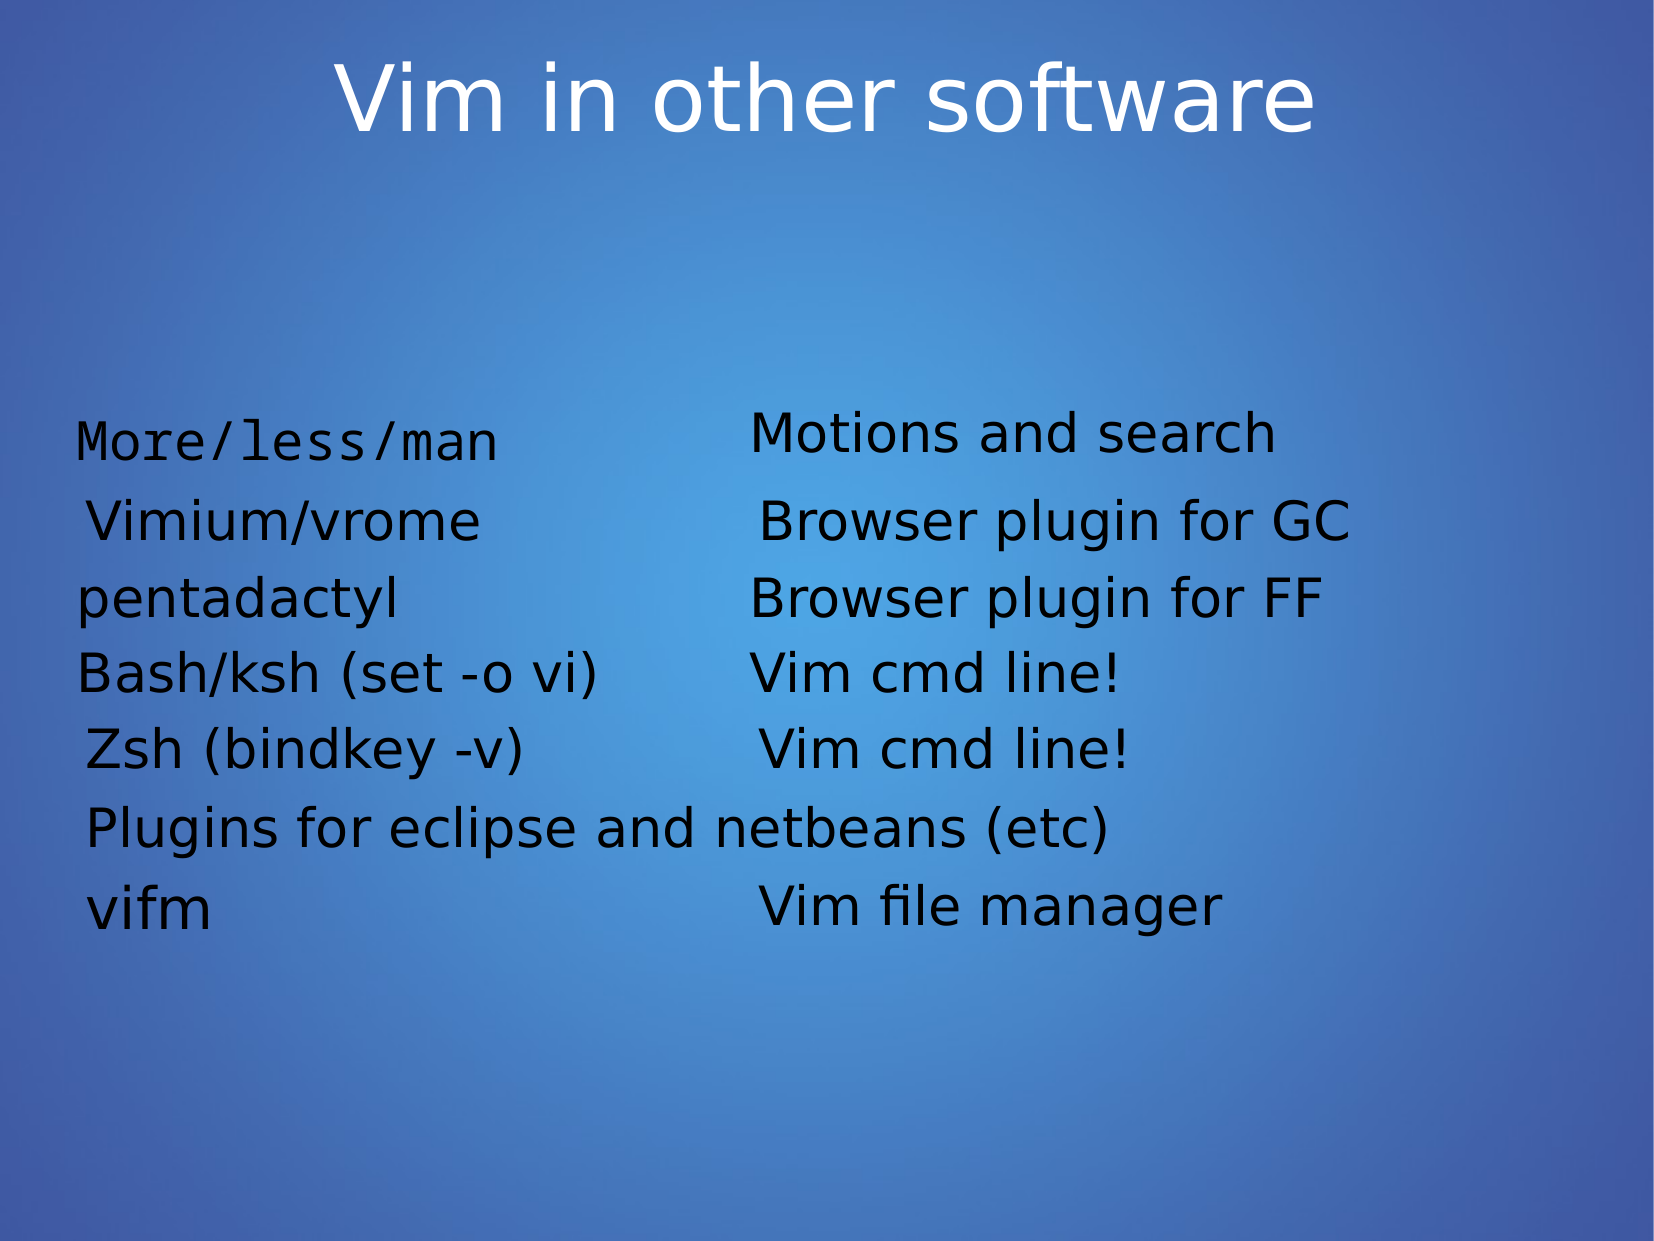

# Vim in other software
| More/less/man | Motions and search |
| --- | --- |
| Vimium/vrome | Browser plugin for GC |
| pentadactyl | Browser plugin for FF |
| Bash/ksh (set -o vi) | Vim cmd line! |
| Zsh (bindkey -v) | Vim cmd line! |
| Plugins for eclipse and netbeans (etc) | |
| vifm | Vim file manager |